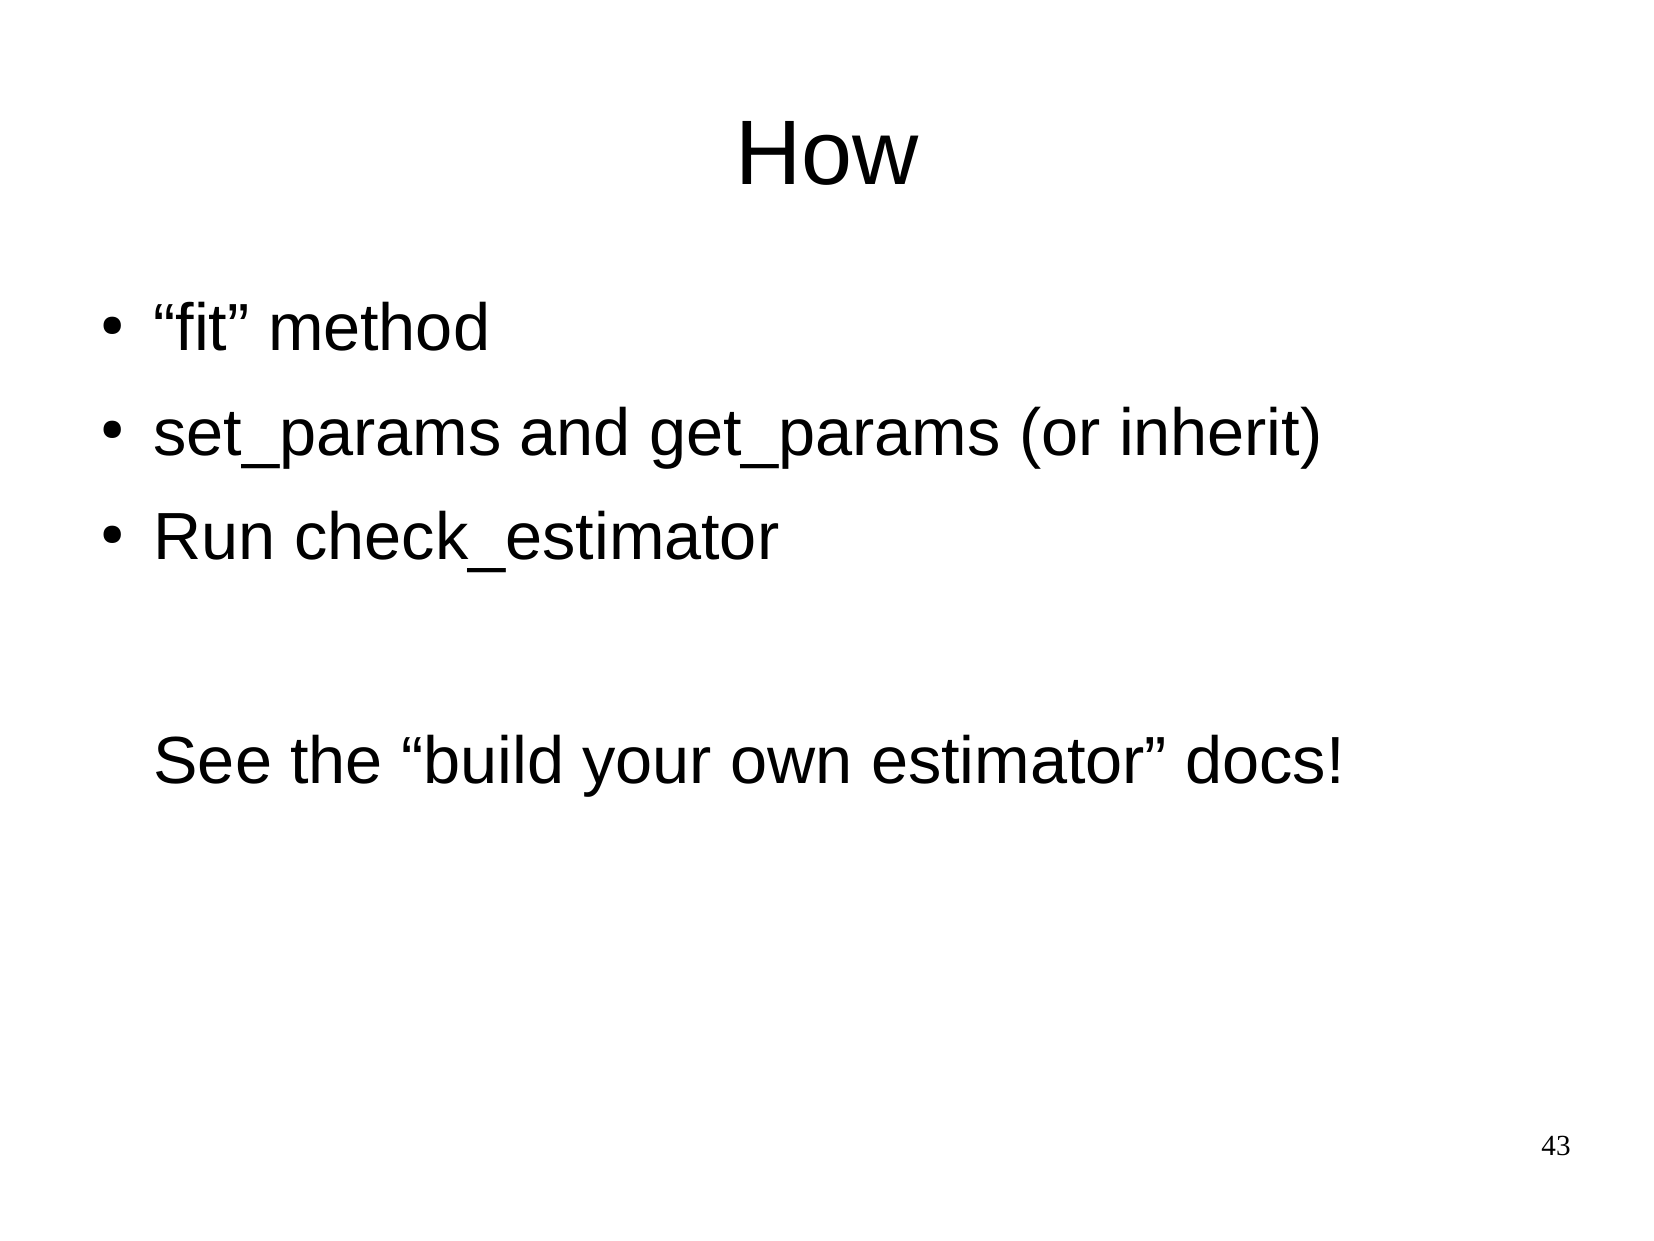

# How
“fit” method
set_params and get_params (or inherit)
Run check_estimator
See the “build your own estimator” docs!
43